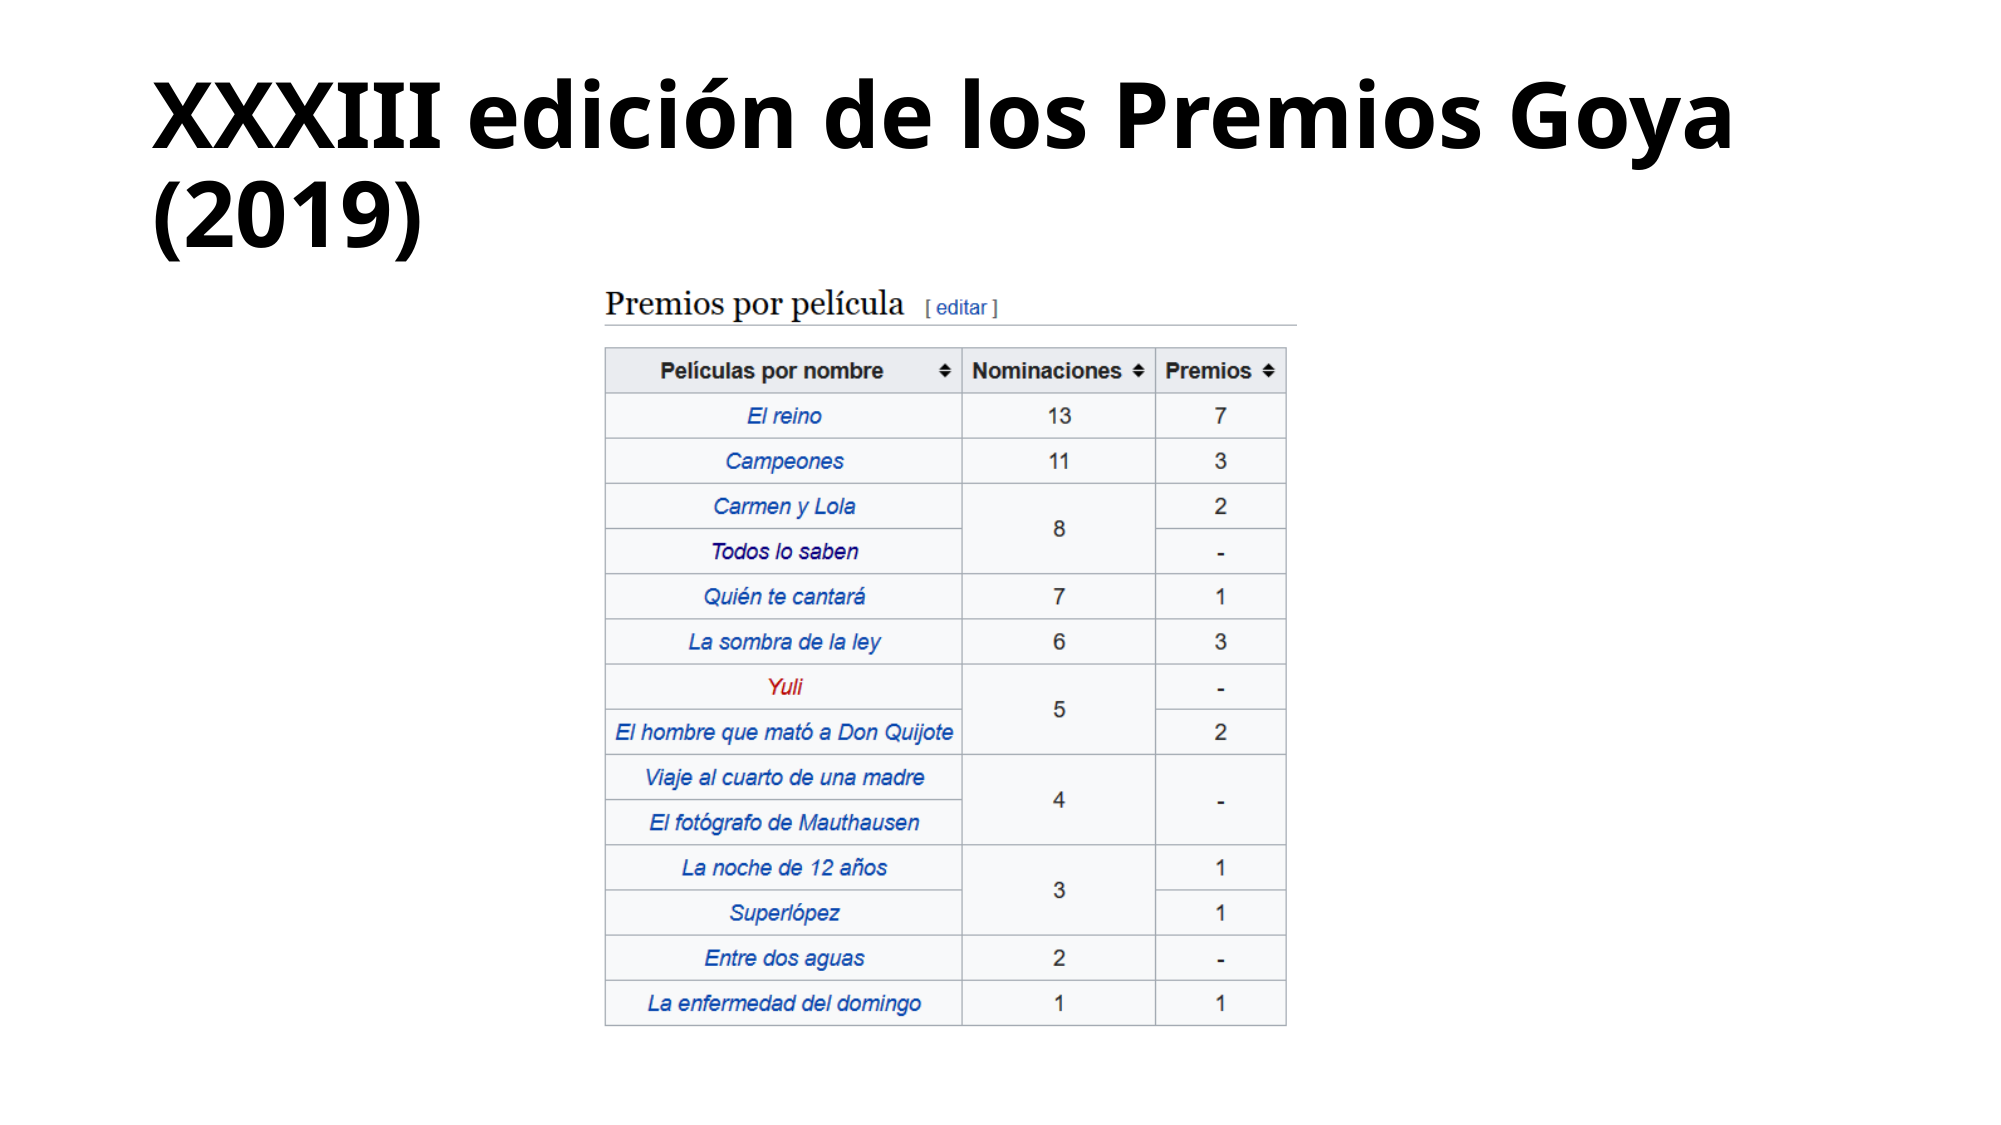

# XXXIII edición de los Premios Goya (2019)